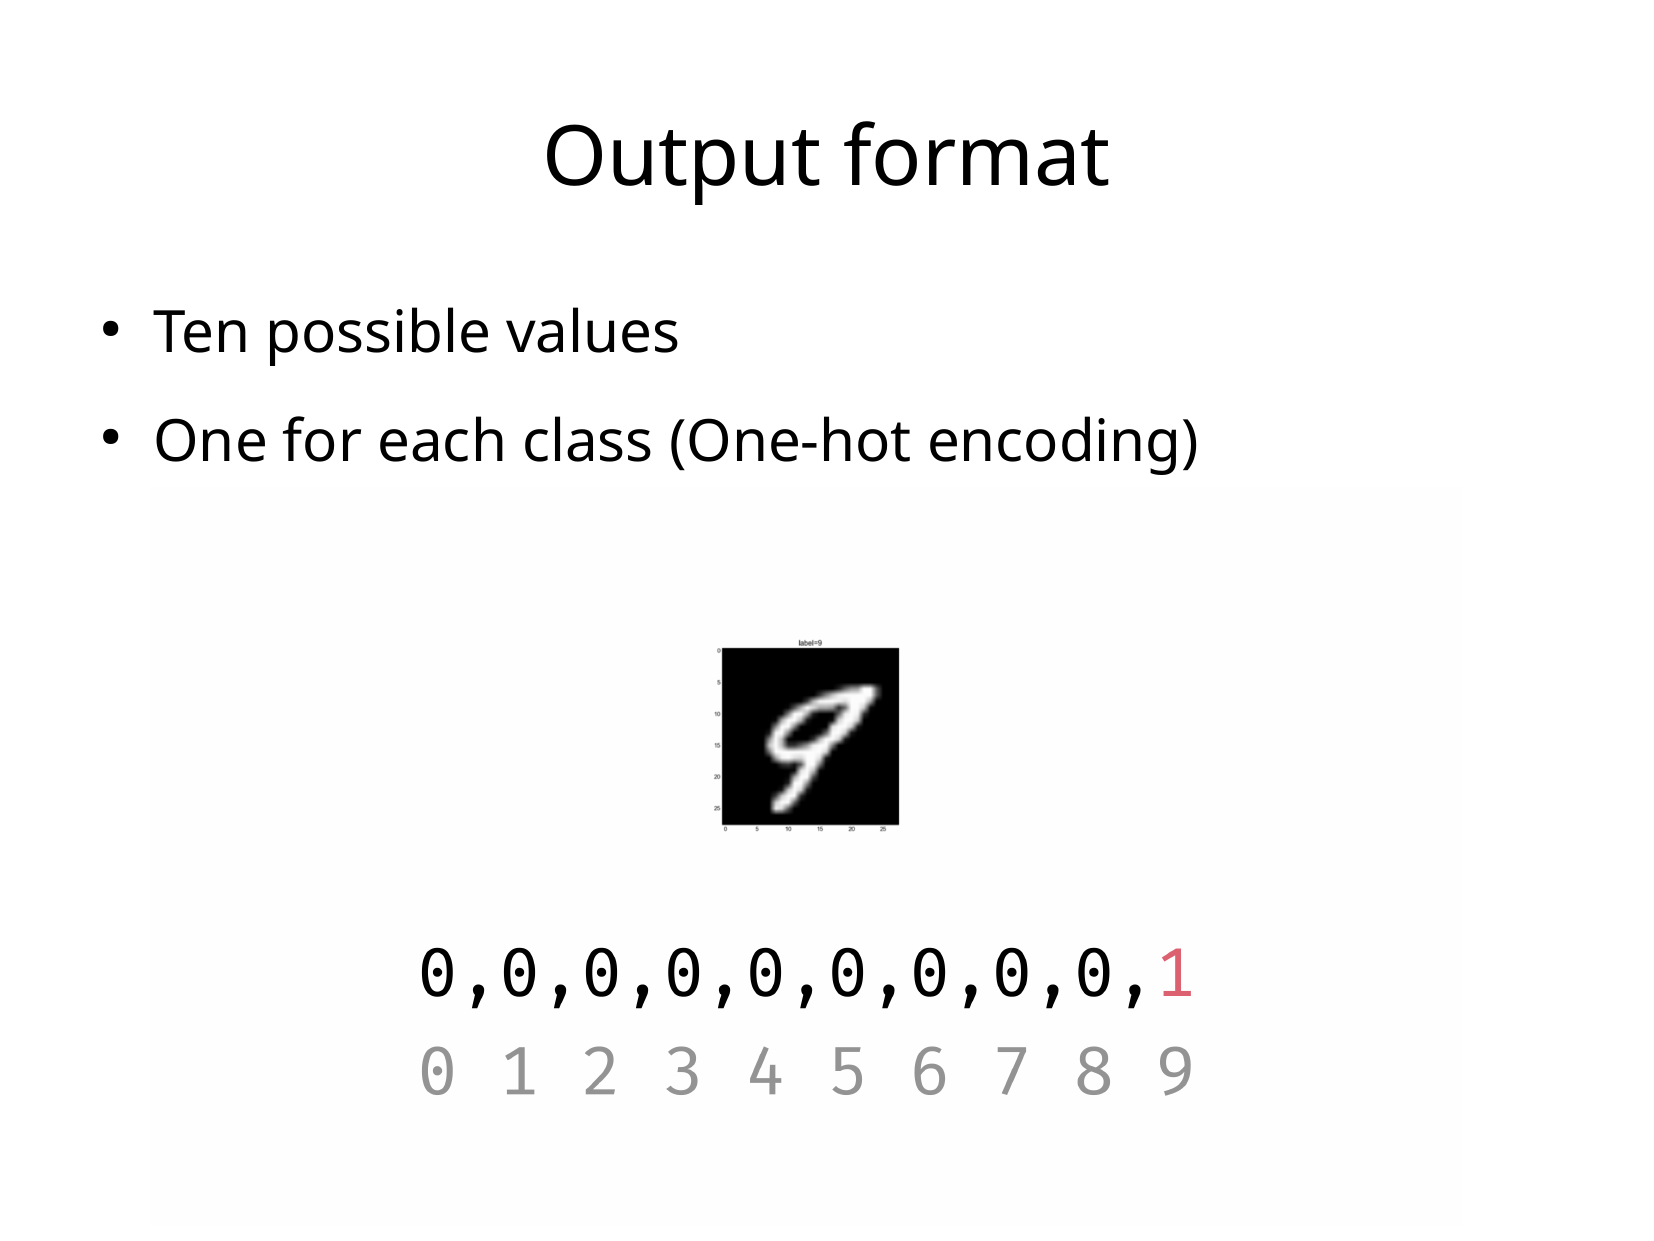

# Output format
Ten possible values
One for each class (One-hot encoding)